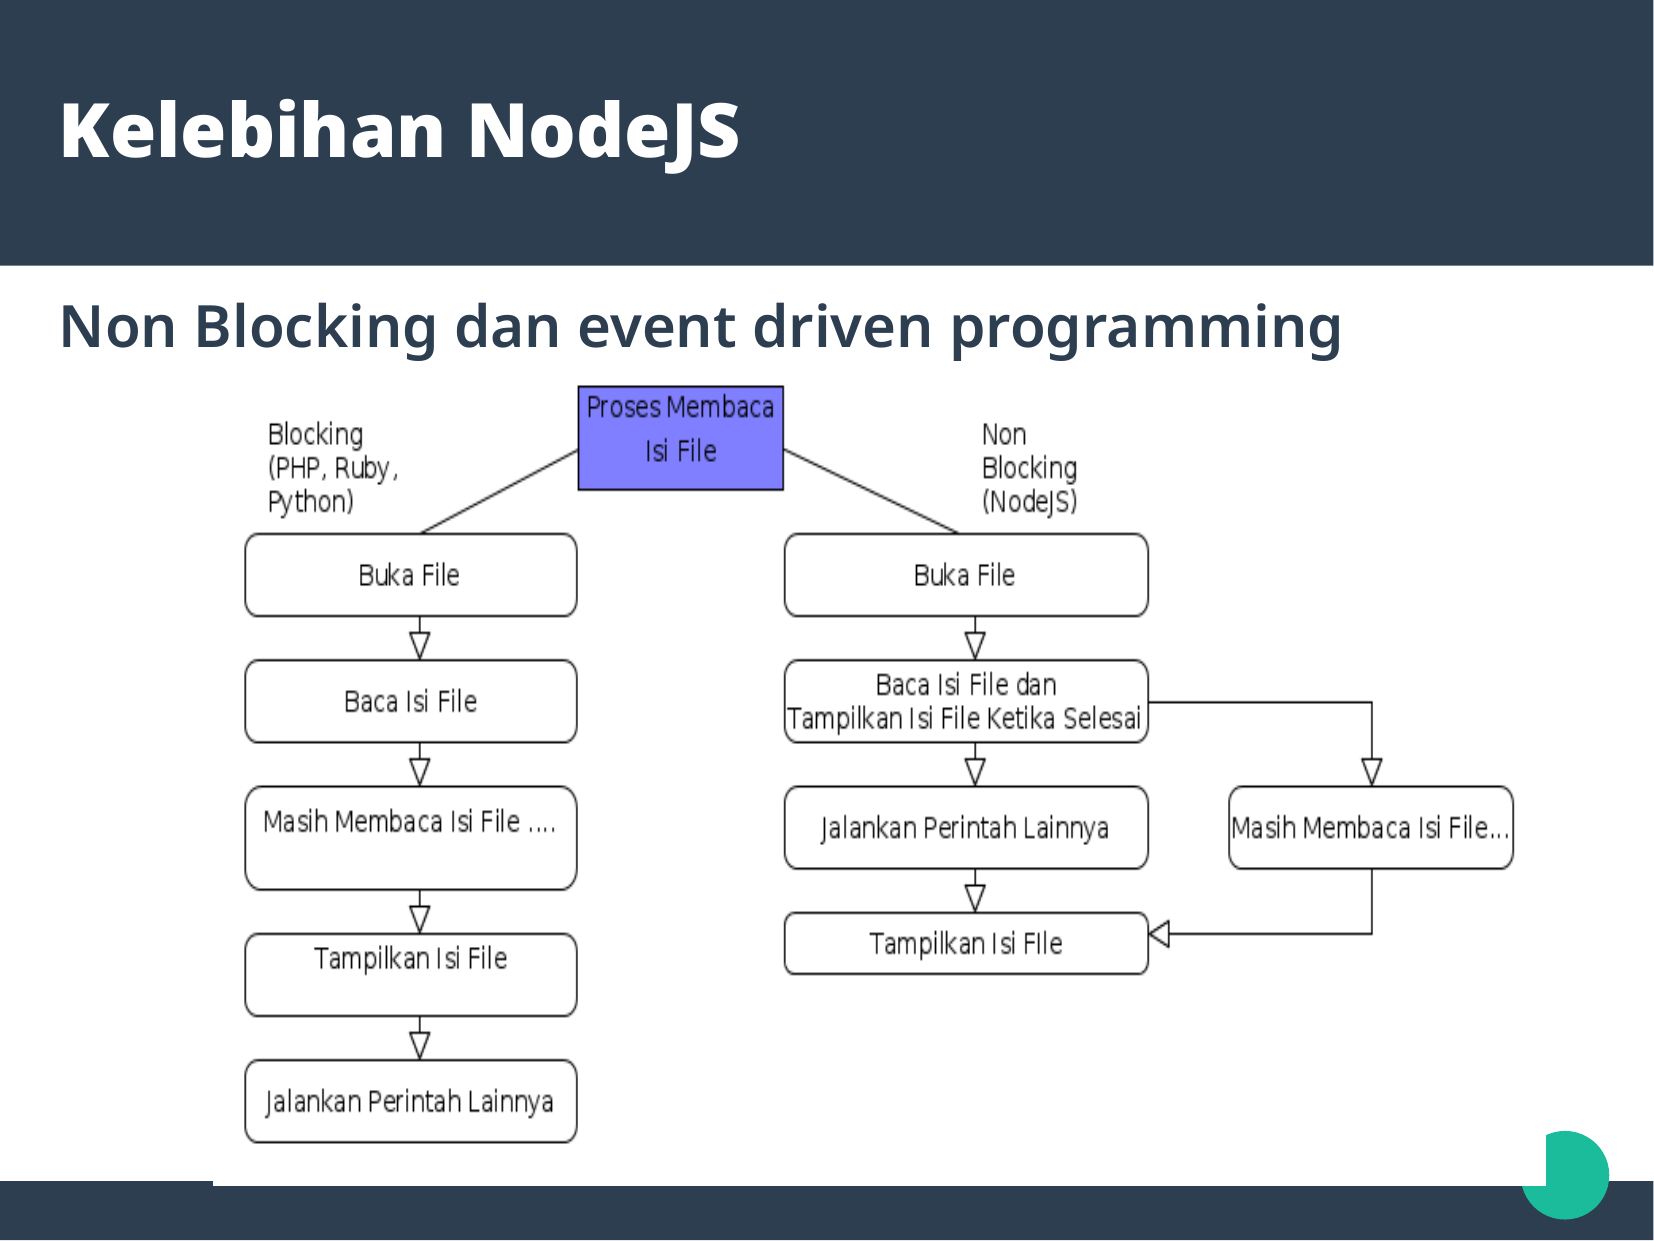

# Kelebihan NodeJS
Non Blocking dan event driven programming